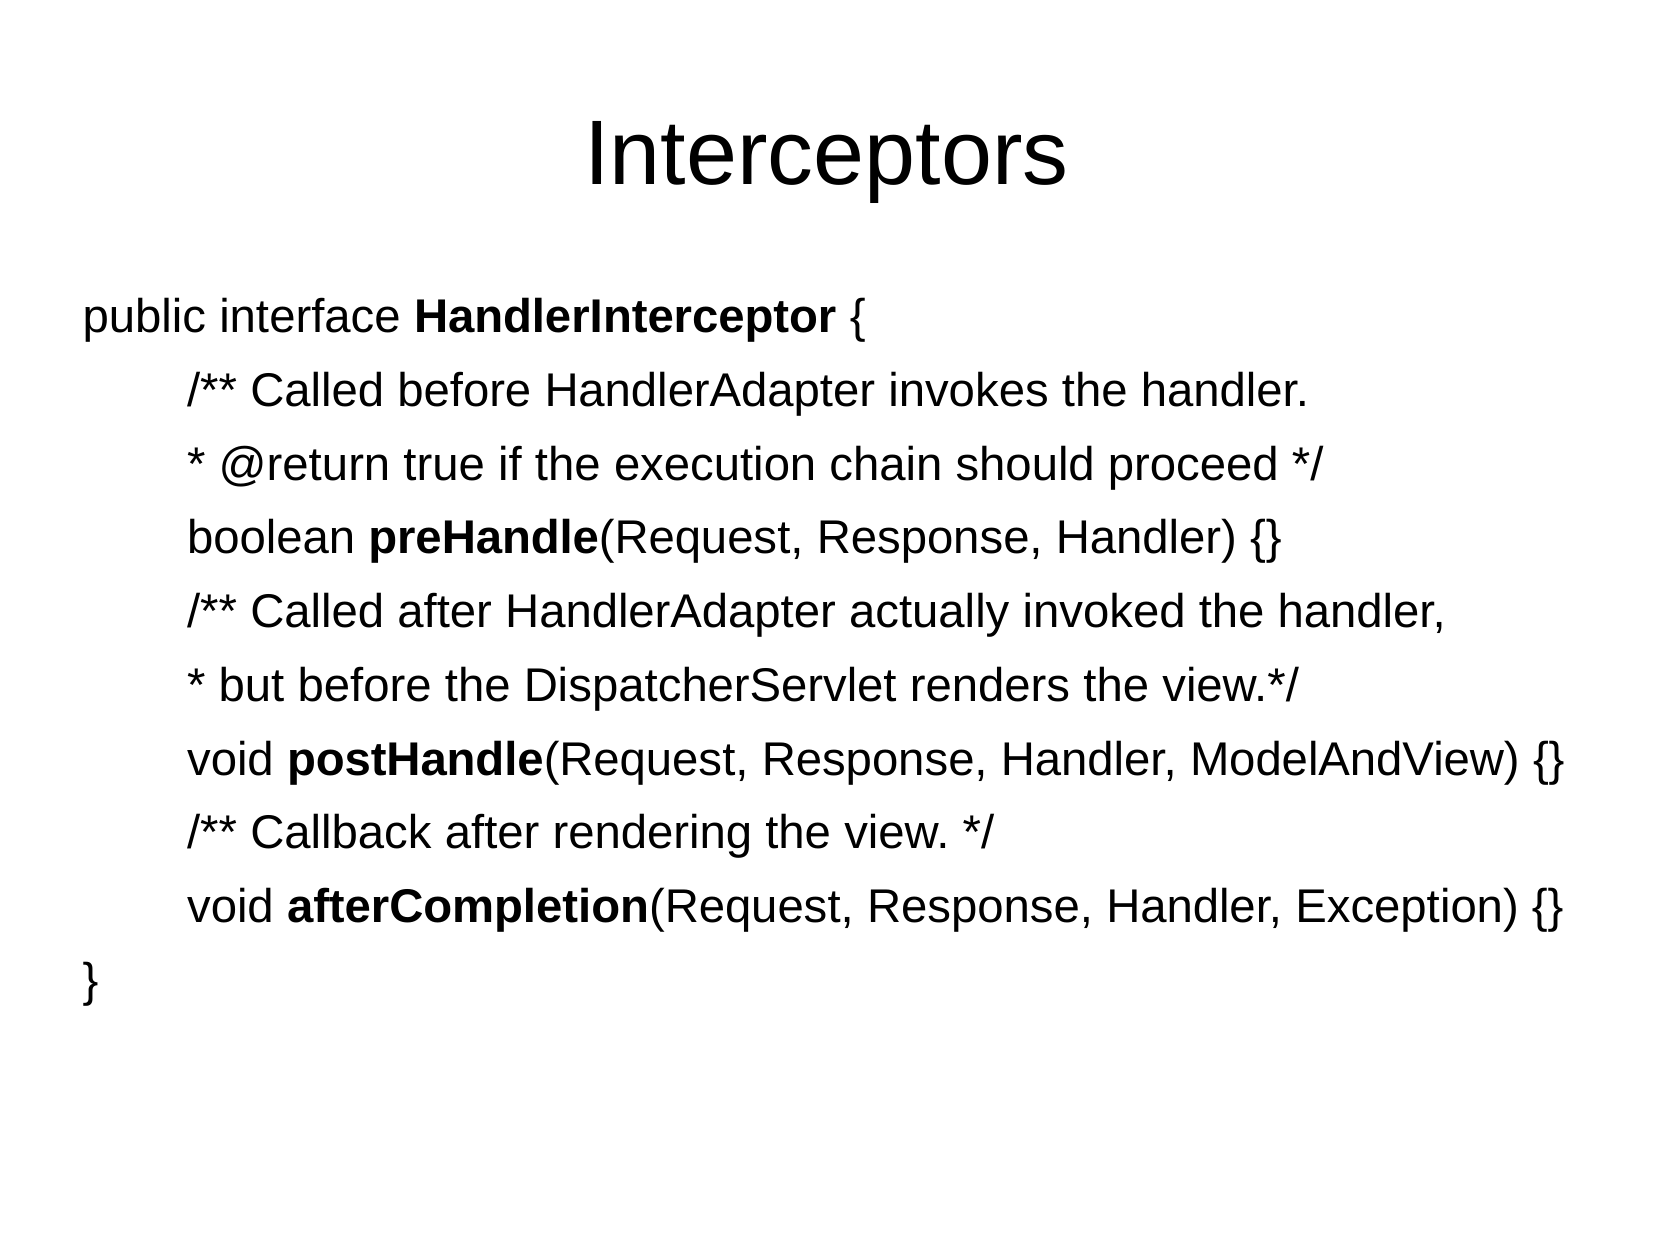

# Interceptors
public interface HandlerInterceptor {
/** Called before HandlerAdapter invokes the handler.
* @return true if the execution chain should proceed */
boolean preHandle(Request, Response, Handler) {}
/** Called after HandlerAdapter actually invoked the handler,
* but before the DispatcherServlet renders the view.*/
void postHandle(Request, Response, Handler, ModelAndView) {}
/** Callback after rendering the view. */
void afterCompletion(Request, Response, Handler, Exception) {}
}